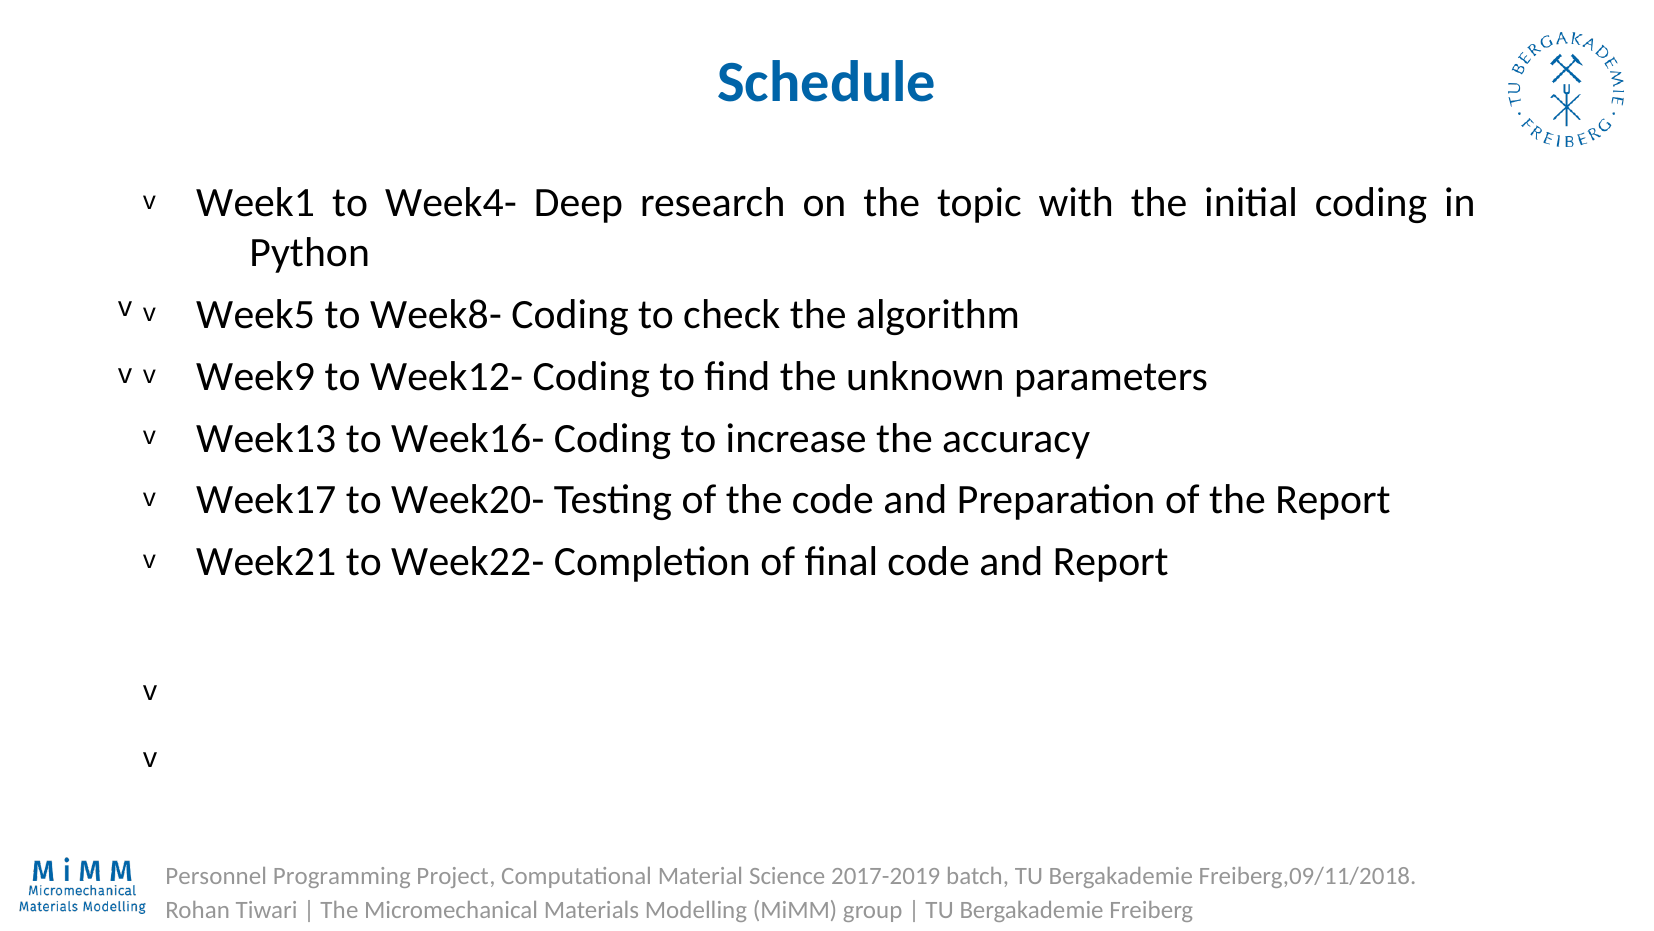

Schedule
Week1 to Week4- Deep research on the topic with the initial coding in Python
Week5 to Week8- Coding to check the algorithm
Week9 to Week12- Coding to find the unknown parameters
Week13 to Week16- Coding to increase the accuracy
Week17 to Week20- Testing of the code and Preparation of the Report
Week21 to Week22- Completion of final code and Report
Personnel Programming Project, Computational Material Science 2017-2019 batch, TU Bergakademie Freiberg,09/11/2018.
Rohan Tiwari | The Micromechanical Materials Modelling (MiMM) group | TU Bergakademie Freiberg